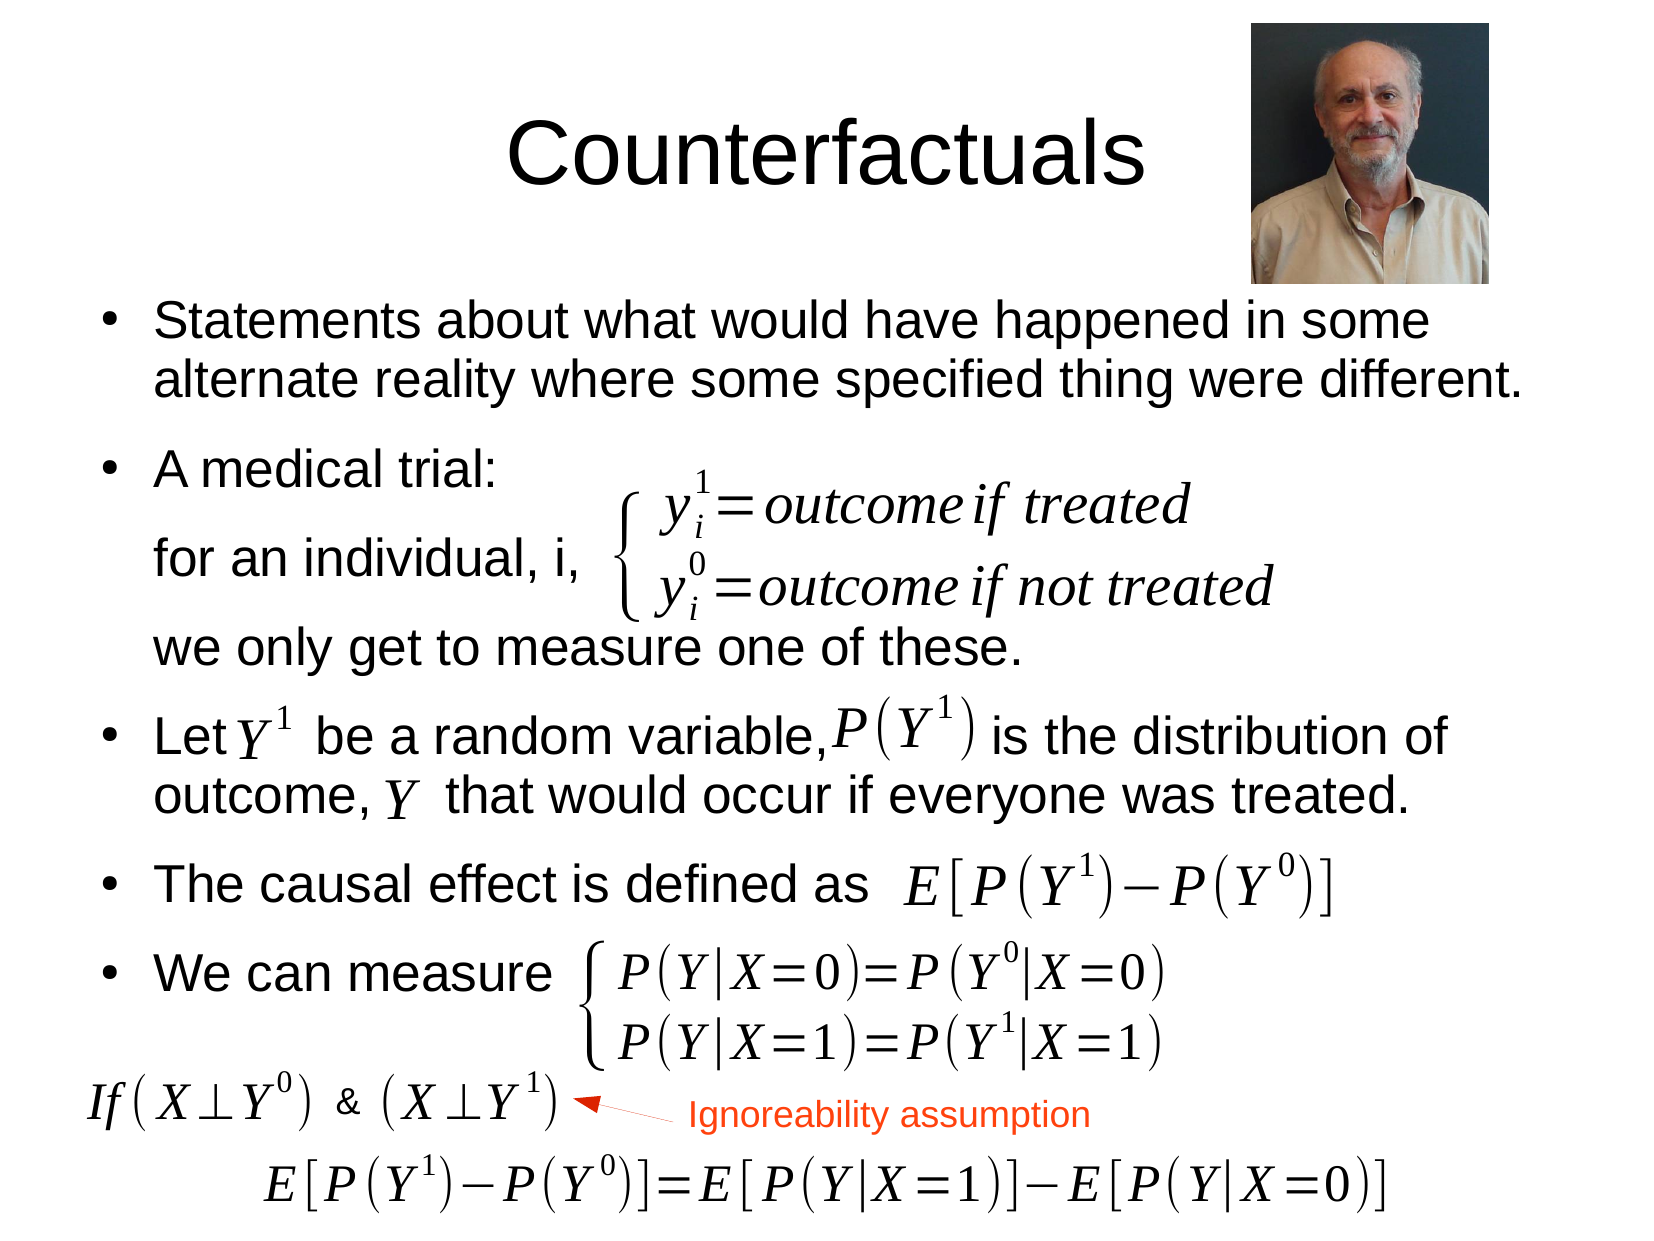

# Counterfactuals
Statements about what would have happened in some alternate reality where some specified thing were different.
A medical trial:
for an individual, i,
we only get to measure one of these.
Let be a random variable, is the distribution of outcome, that would occur if everyone was treated.
The causal effect is defined as
We can measure
&
Ignoreability assumption